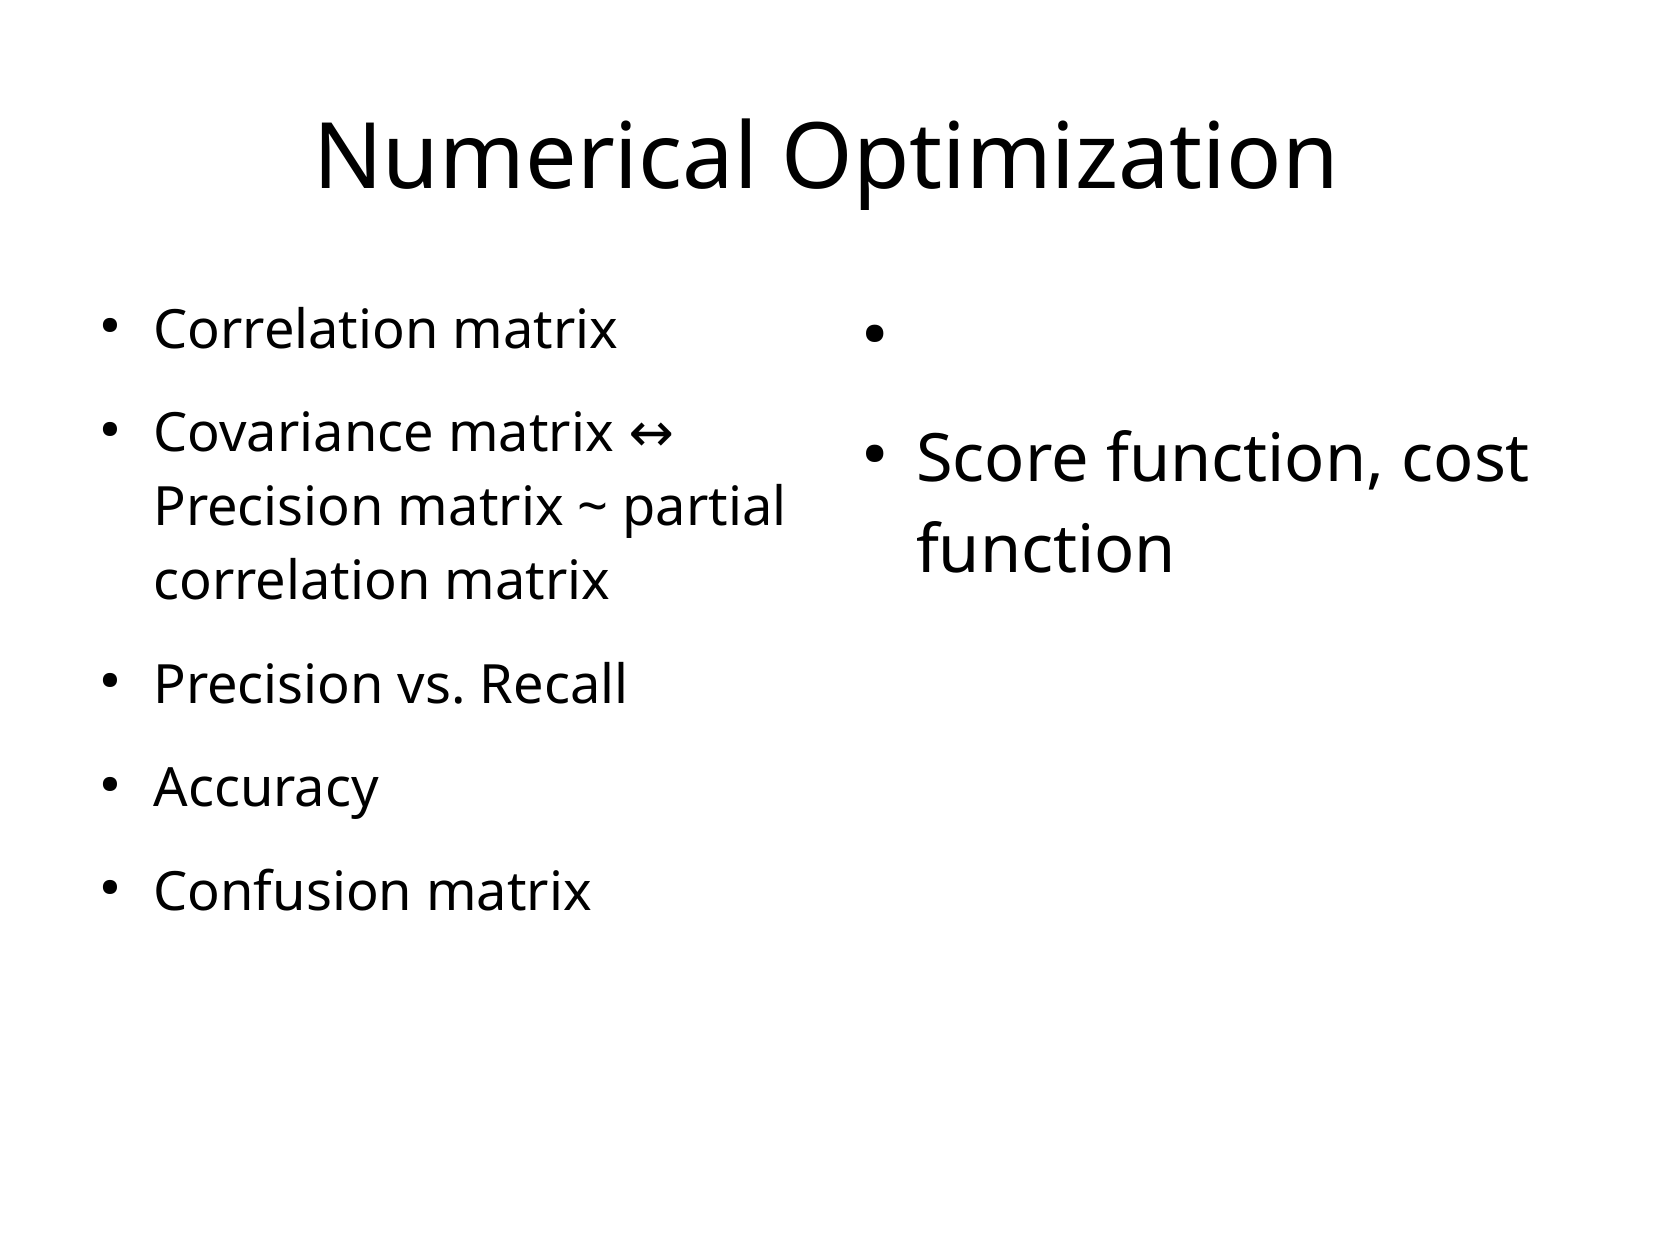

# Numerical Optimization
Correlation matrix
Covariance matrix ↔ Precision matrix ~ partial correlation matrix
Precision vs. Recall
Accuracy
Confusion matrix
Score function, cost function